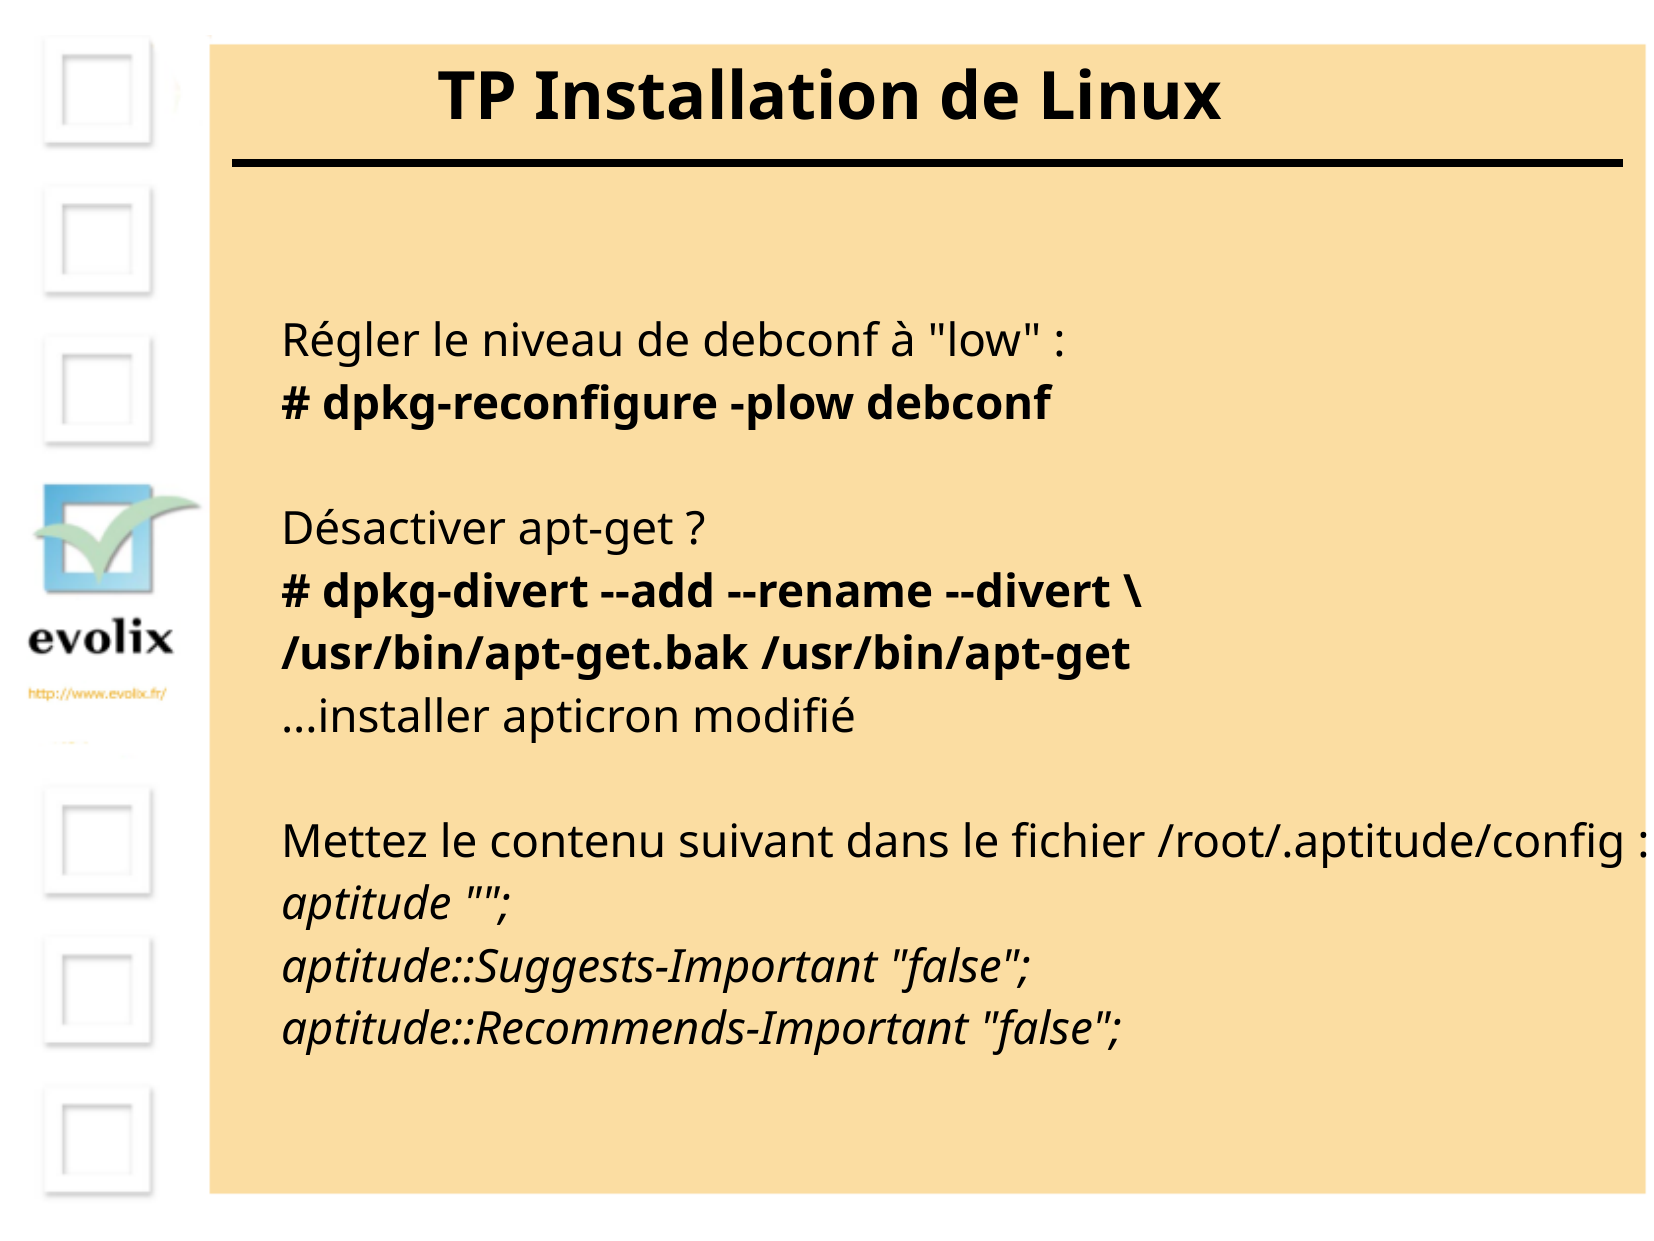

# TP Installation de Linux
Régler le niveau de debconf à "low" :
# dpkg-reconfigure -plow debconf
Désactiver apt-get ?
# dpkg-divert --add --rename --divert \ /usr/bin/apt-get.bak /usr/bin/apt-get
...installer apticron modifié
Mettez le contenu suivant dans le fichier /root/.aptitude/config :
aptitude "";
aptitude::Suggests-Important "false";
aptitude::Recommends-Important "false";